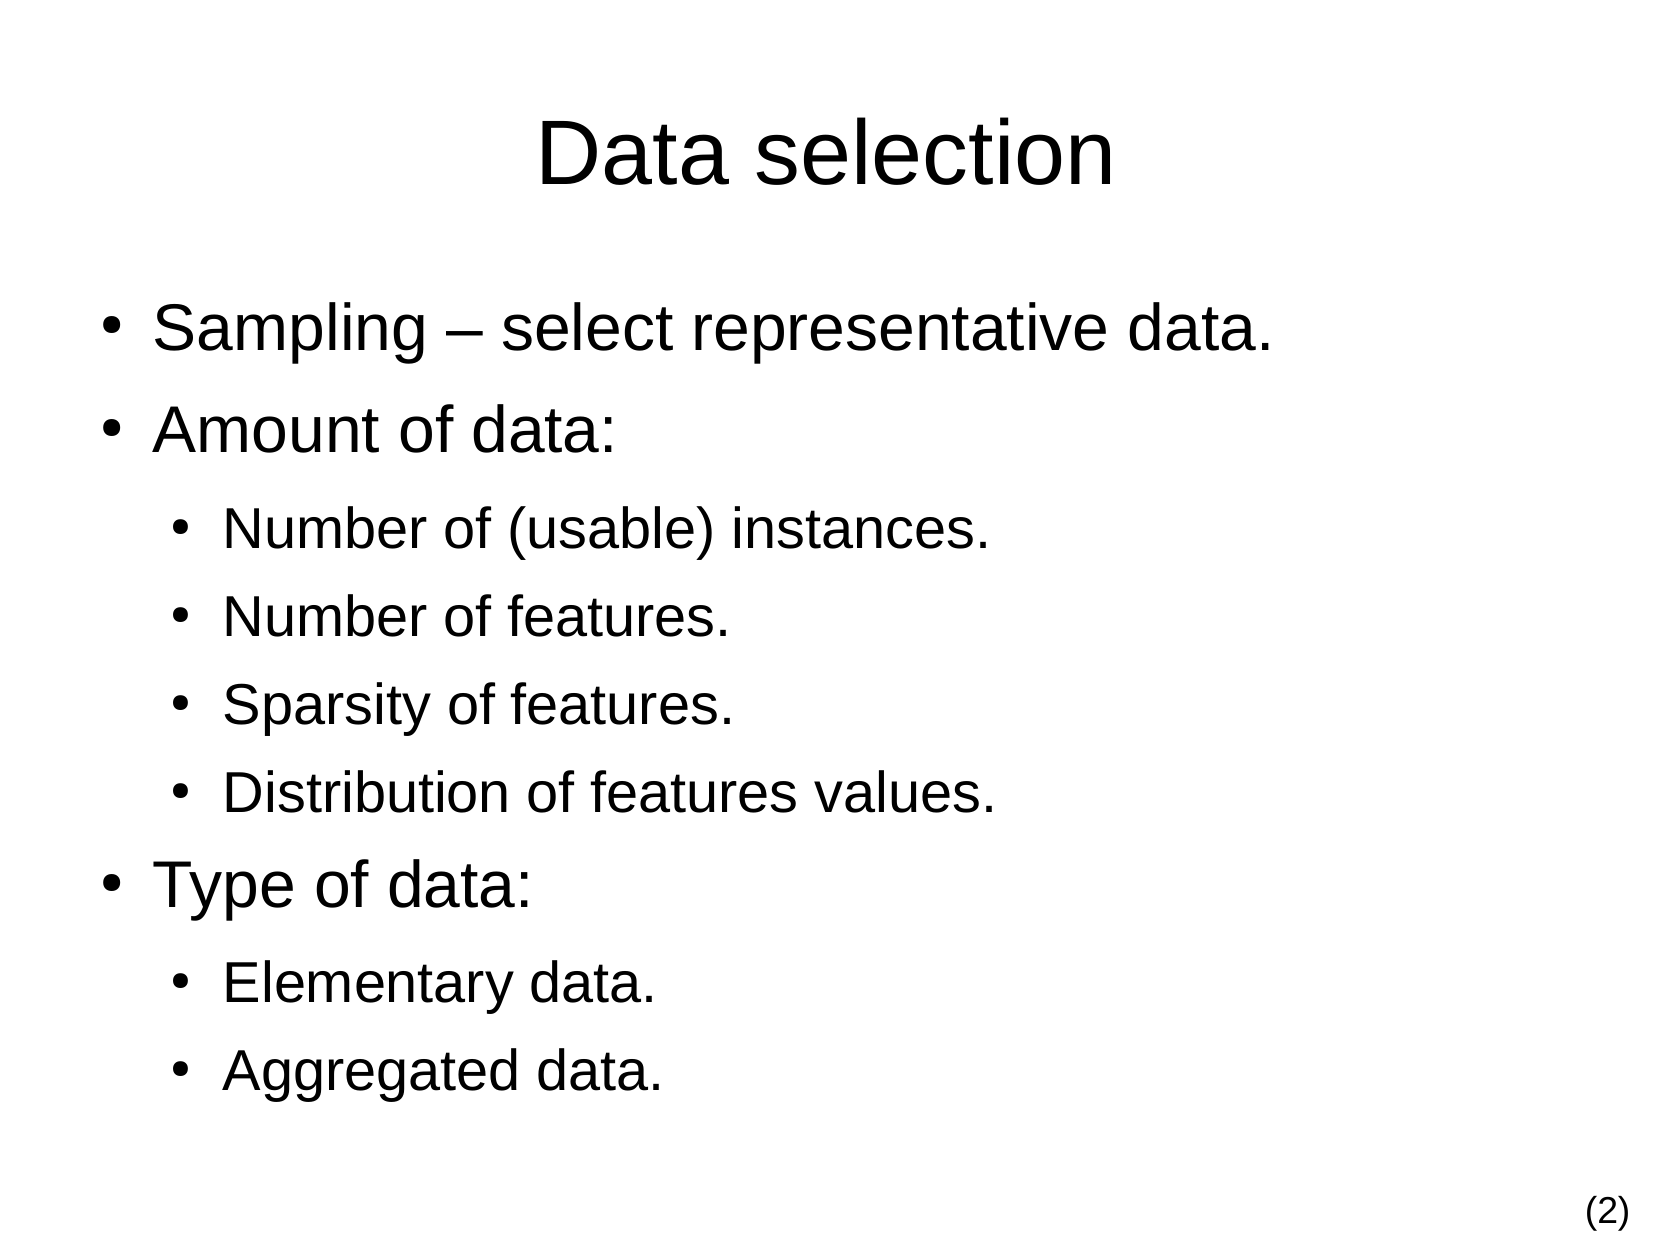

# Data selection
Sampling – select representative data.
Amount of data:
Number of (usable) instances.
Number of features.
Sparsity of features.
Distribution of features values.
Type of data:
Elementary data.
Aggregated data.
(2)